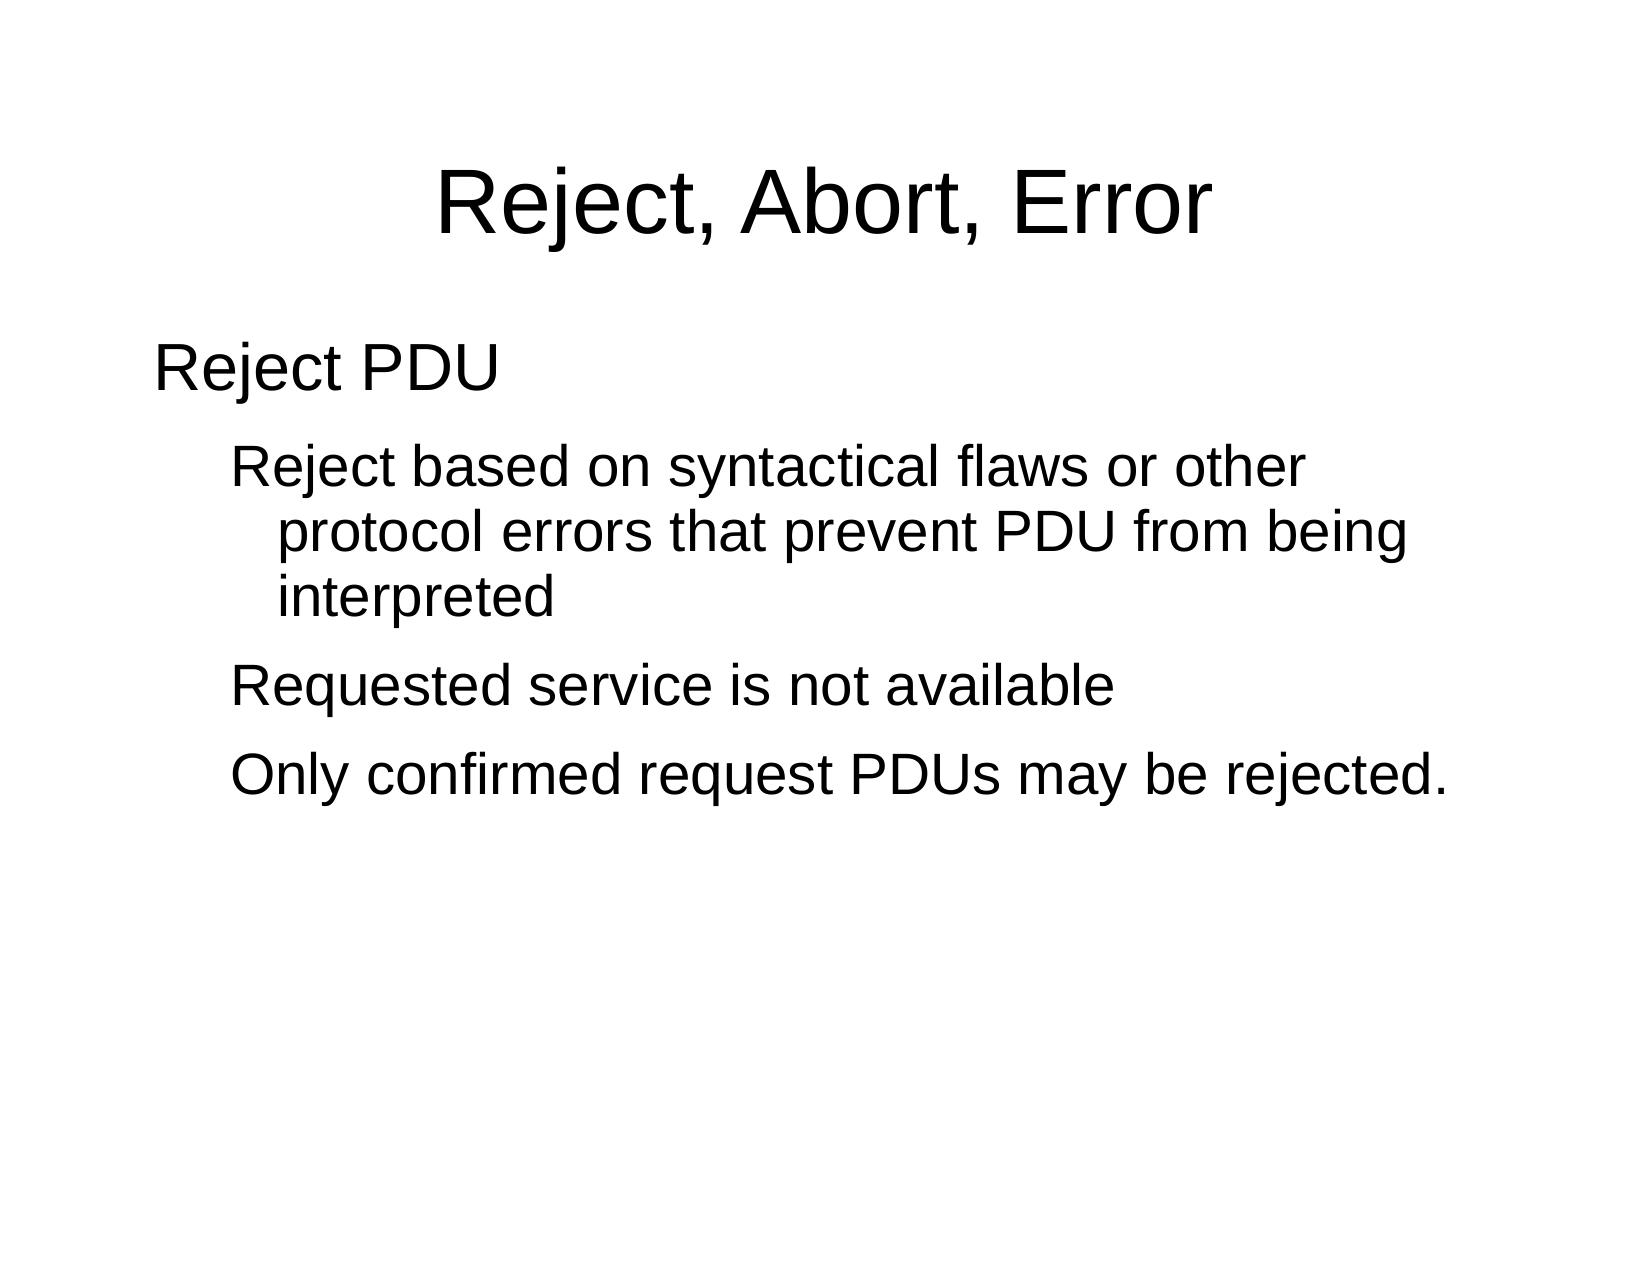

# Reject, Abort, Error
Reject PDU
Reject based on syntactical flaws or other protocol errors that prevent PDU from being interpreted
Requested service is not available
Only confirmed request PDUs may be rejected.